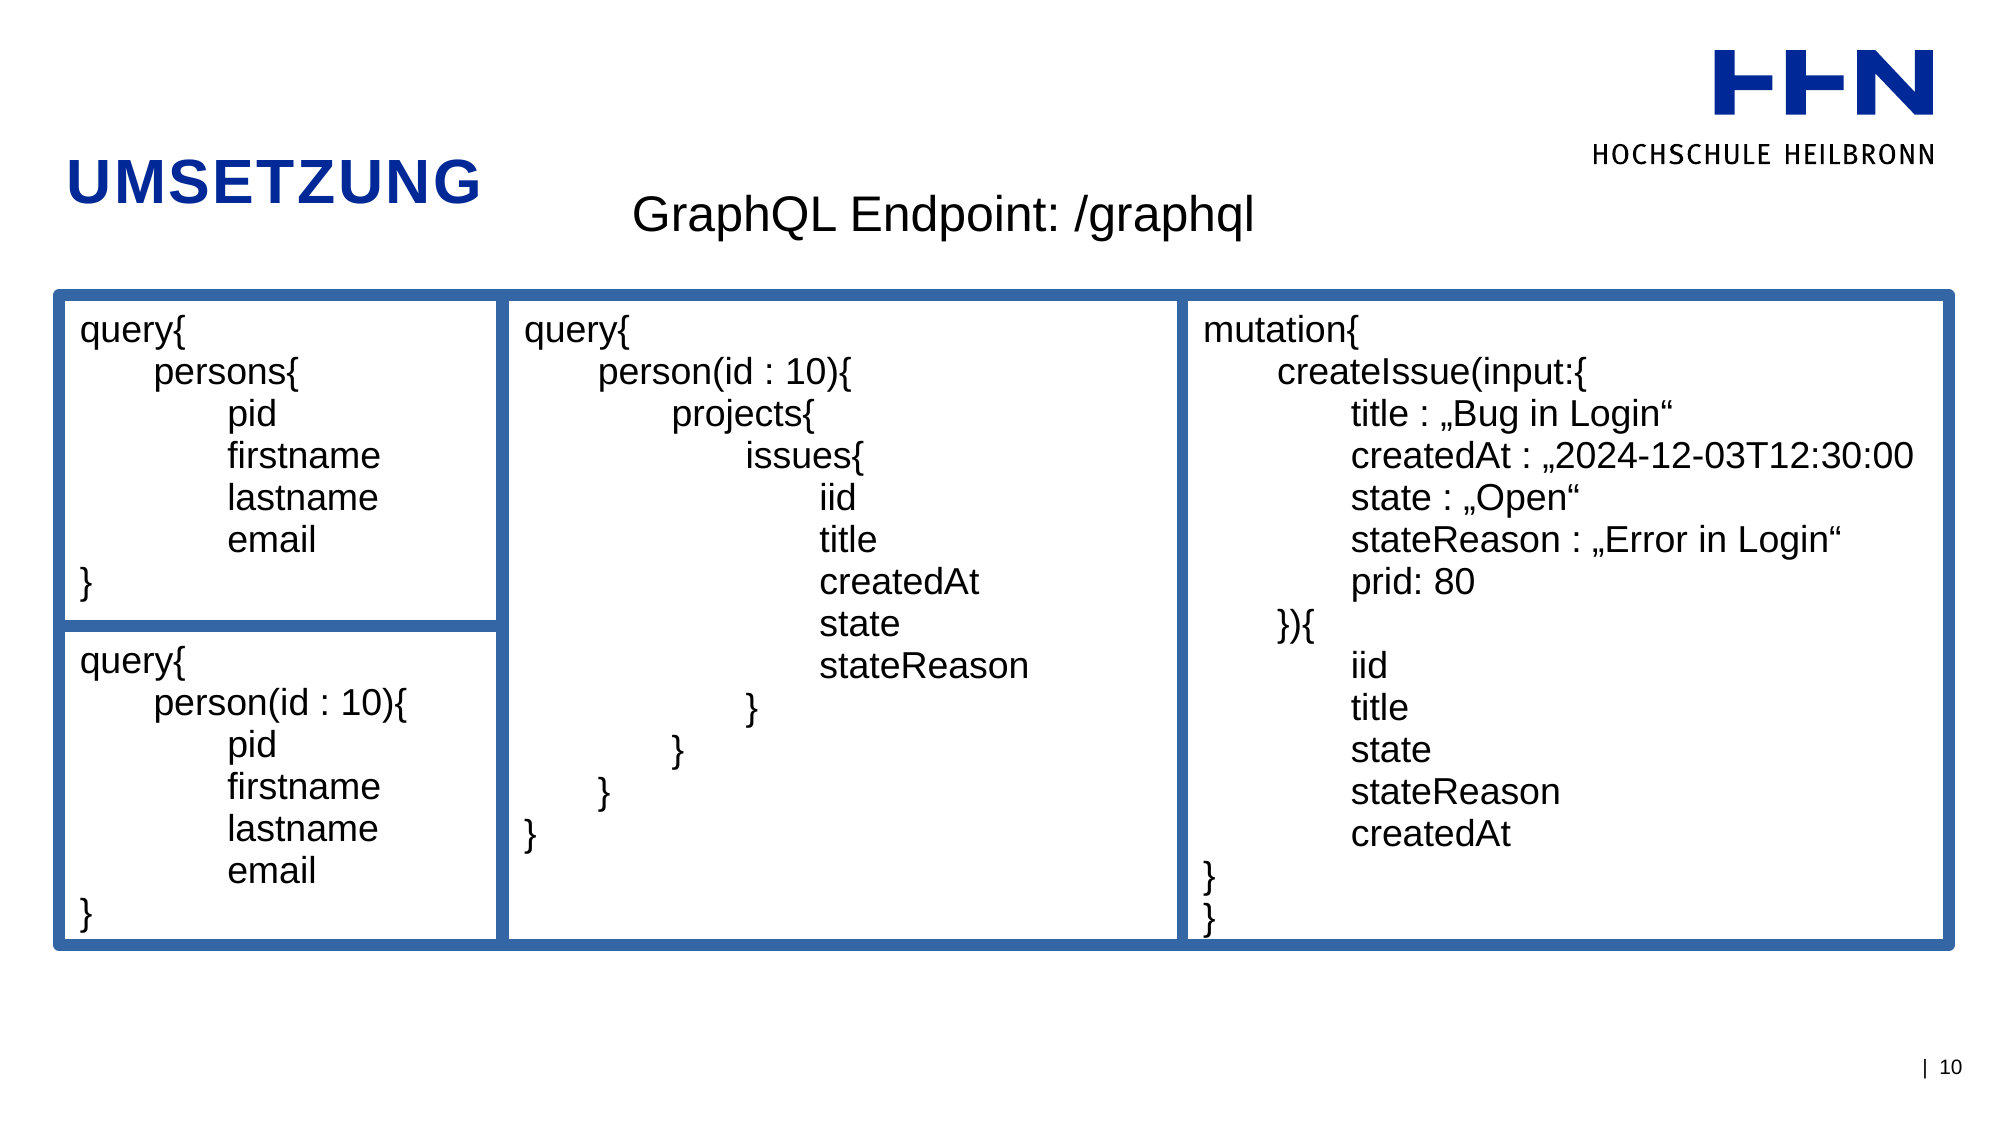

# Umsetzung
GraphQL Endpoint: /graphql
query{
	persons{
		pid
		firstname
		lastname
		email
}
query{
	person(id : 10){
		projects{
			issues{
				iid
				title
				createdAt
				state
				stateReason
			}
		}
	}
}
mutation{
	createIssue(input:{
		title : „Bug in Login“
		createdAt : „2024-12-03T12:30:00
		state : „Open“
		stateReason : „Error in Login“
		prid: 80
	}){
		iid
		title
		state
		stateReason
		createdAt
}
}
query{
	person(id : 10){
		pid
		firstname
		lastname
		email
}
Bachelor Kolloquium | Robin Hefner | AIB | WiSe 2024/25